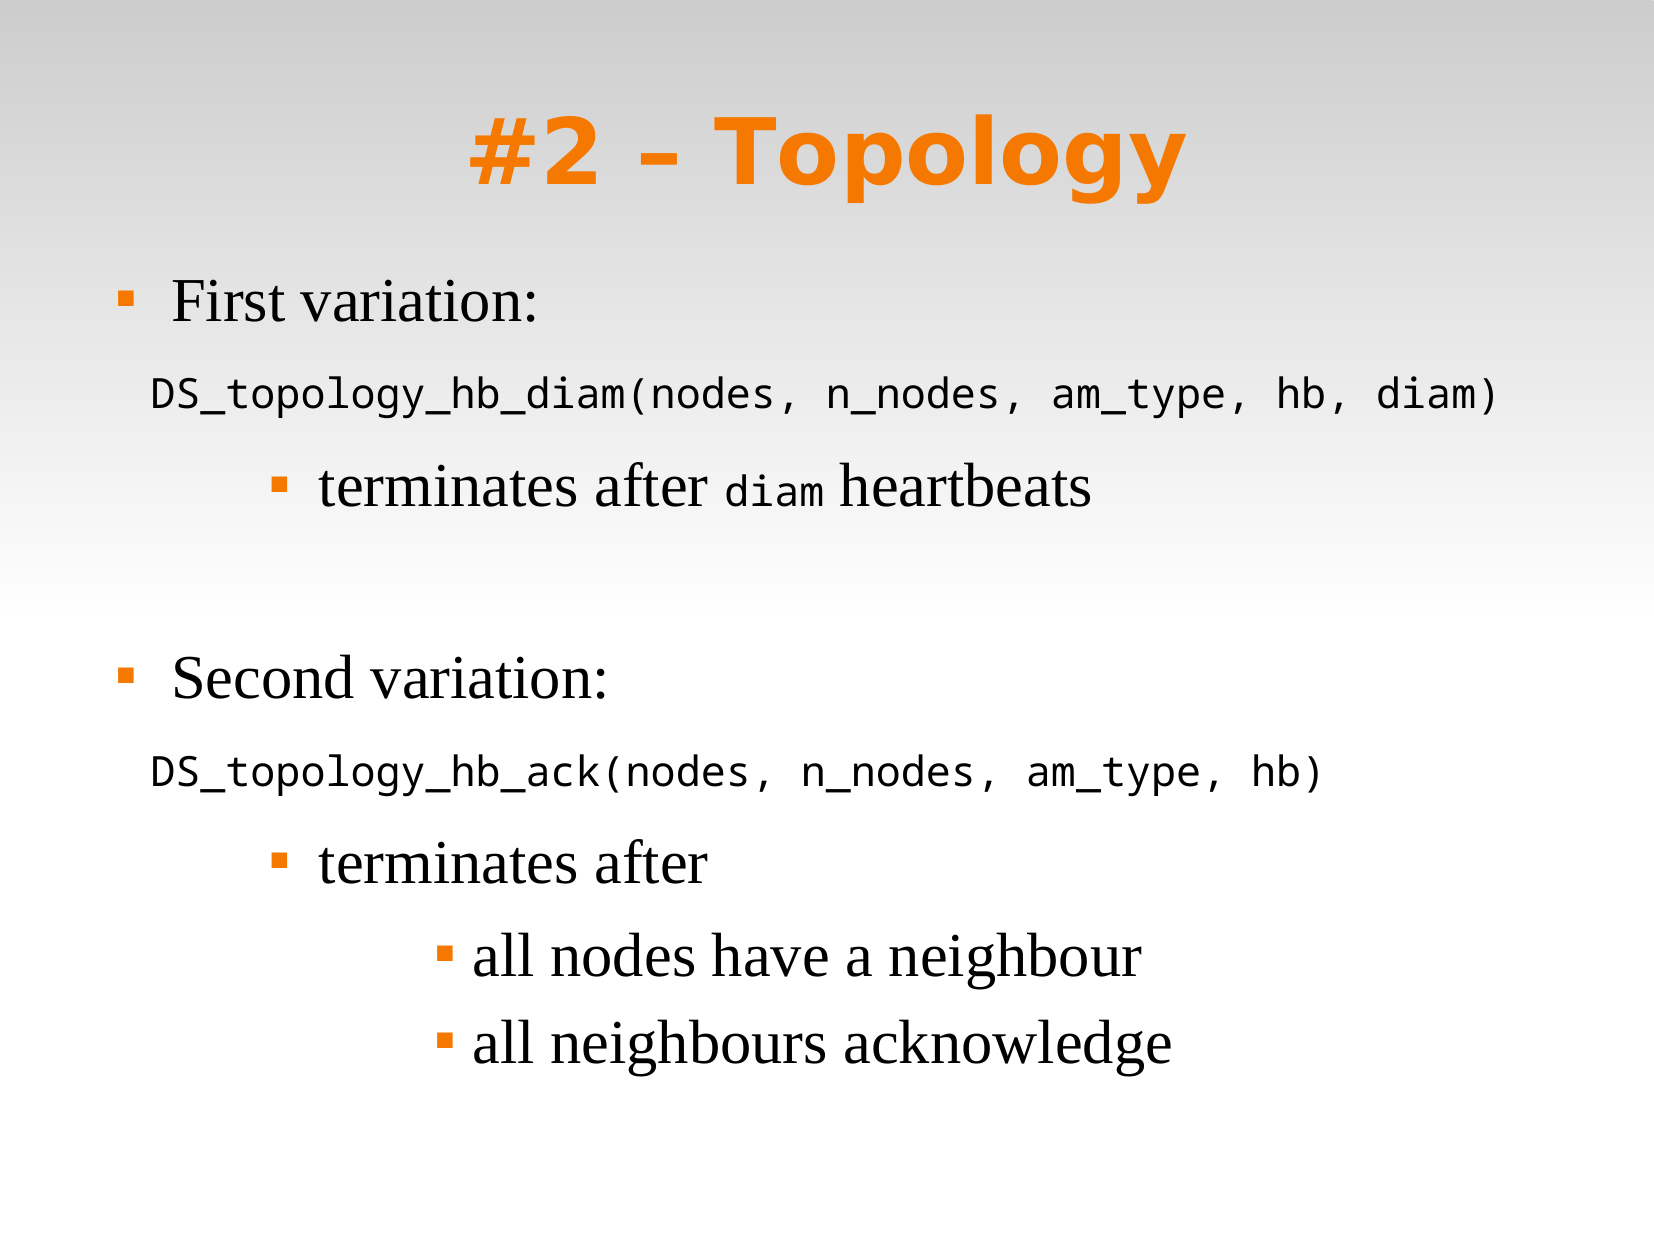

# #2 – Topology
First variation:
 DS_topology_hb_diam(nodes, n_nodes, am_type, hb, diam)
terminates after diam heartbeats
Second variation:
 DS_topology_hb_ack(nodes, n_nodes, am_type, hb)
terminates after
all nodes have a neighbour
all neighbours acknowledge